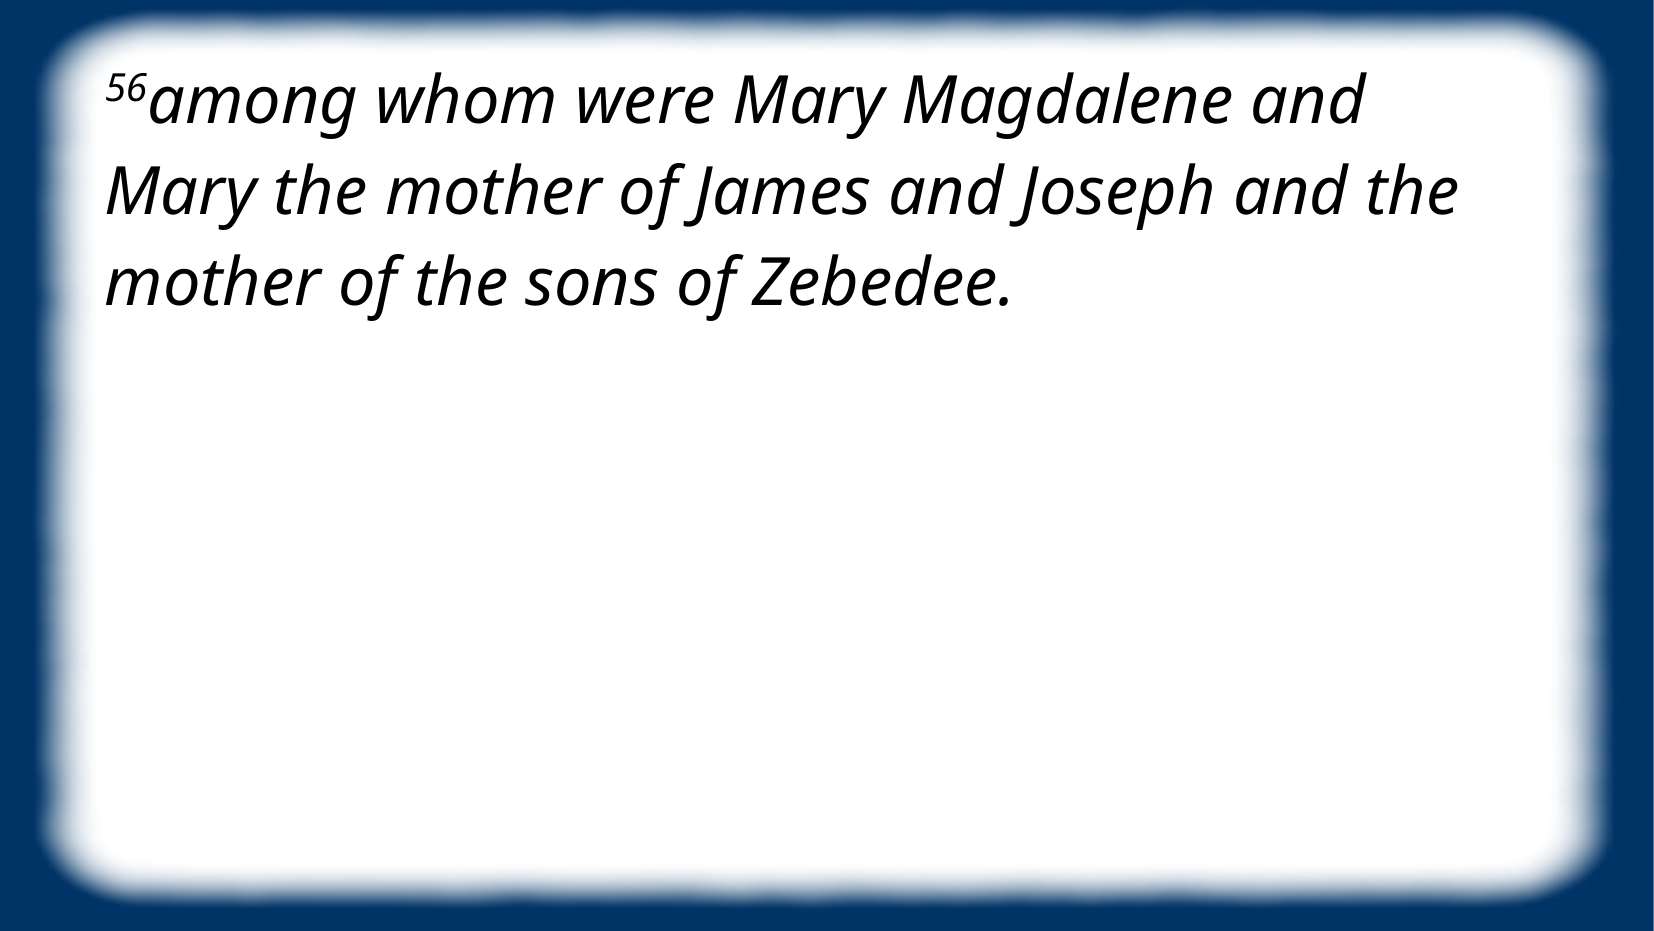

56among whom were Mary Magdalene and Mary the mother of James and Joseph and the mother of the sons of Zebedee.